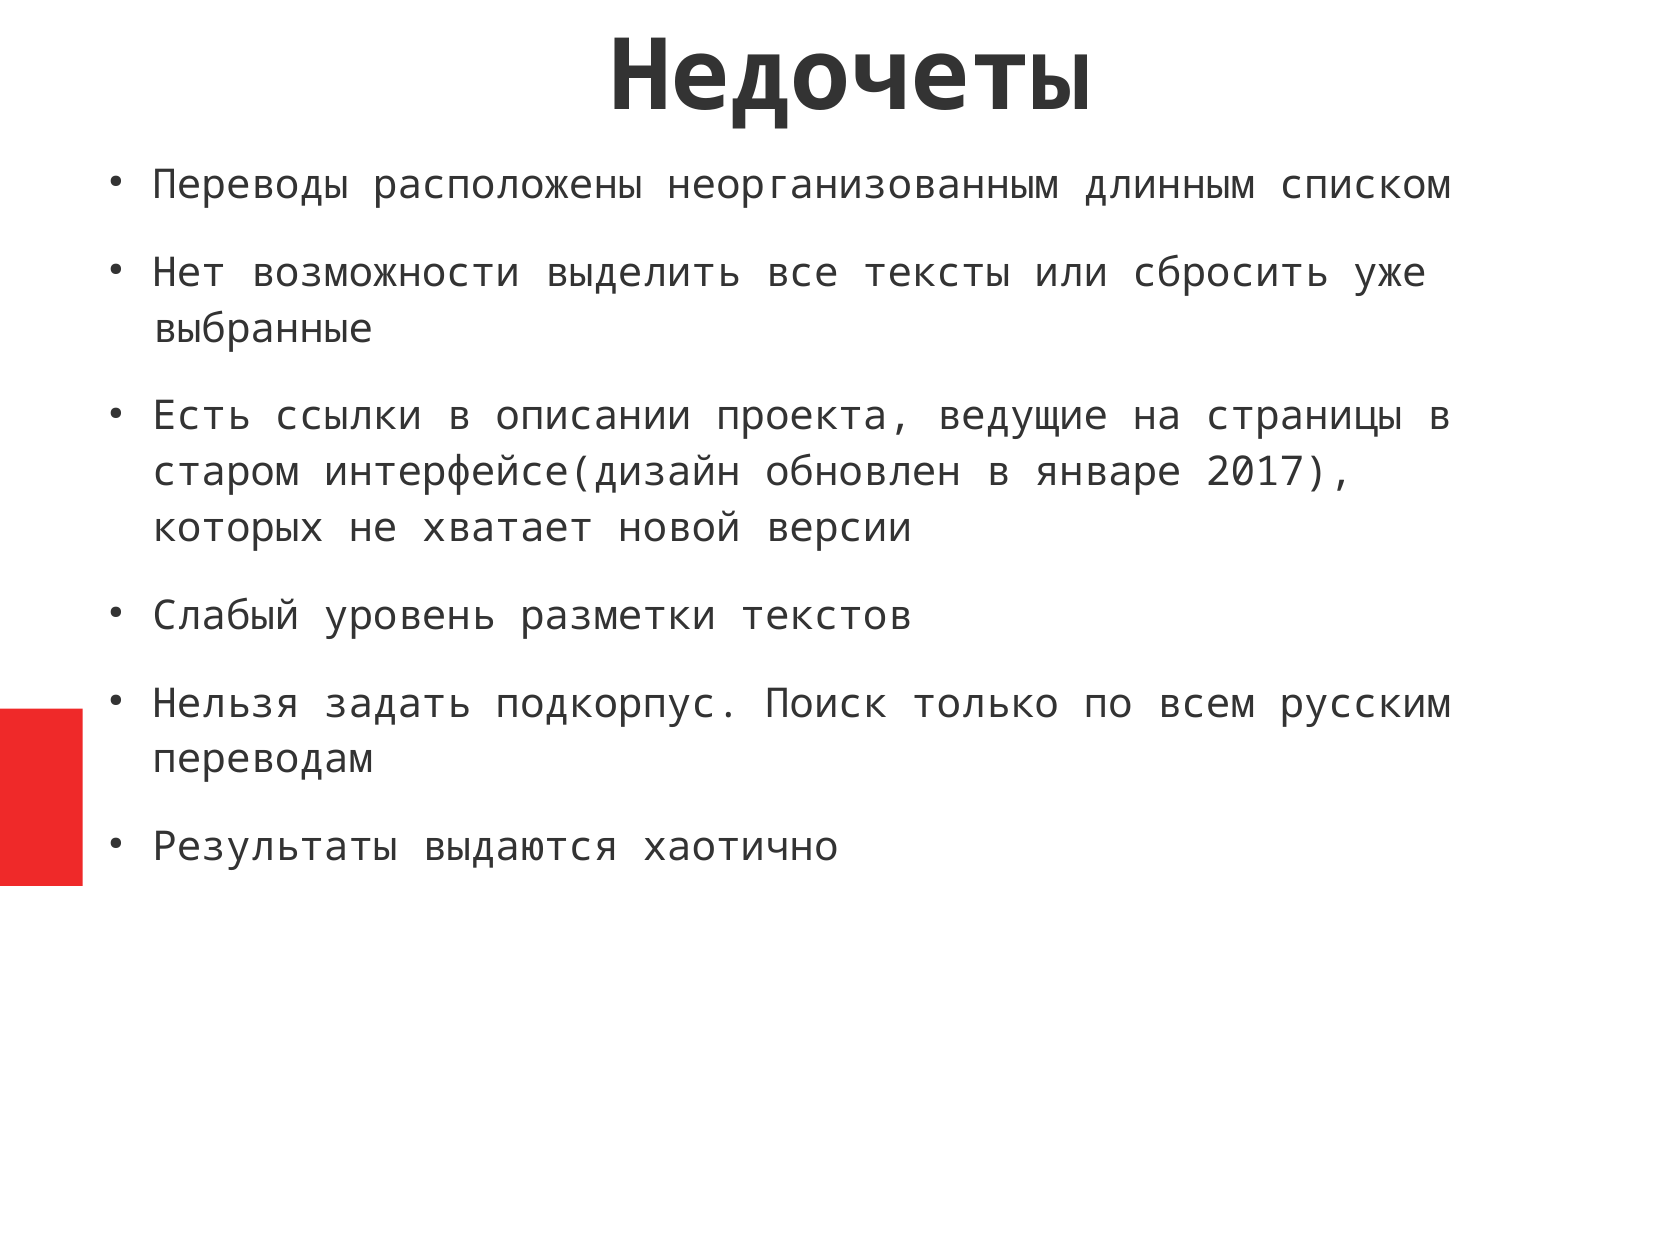

# Недочеты
Переводы расположены неорганизованным длинным списком
Нет возможности выделить все тексты или сбросить уже выбранные
Есть ссылки в описании проекта, ведущие на страницы в старом интерфейсе(дизайн обновлен в январе 2017), которых не хватает новой версии
Слабый уровень разметки текстов
Нельзя задать подкорпус. Поиск только по всем русским переводам
Результаты выдаются хаотично